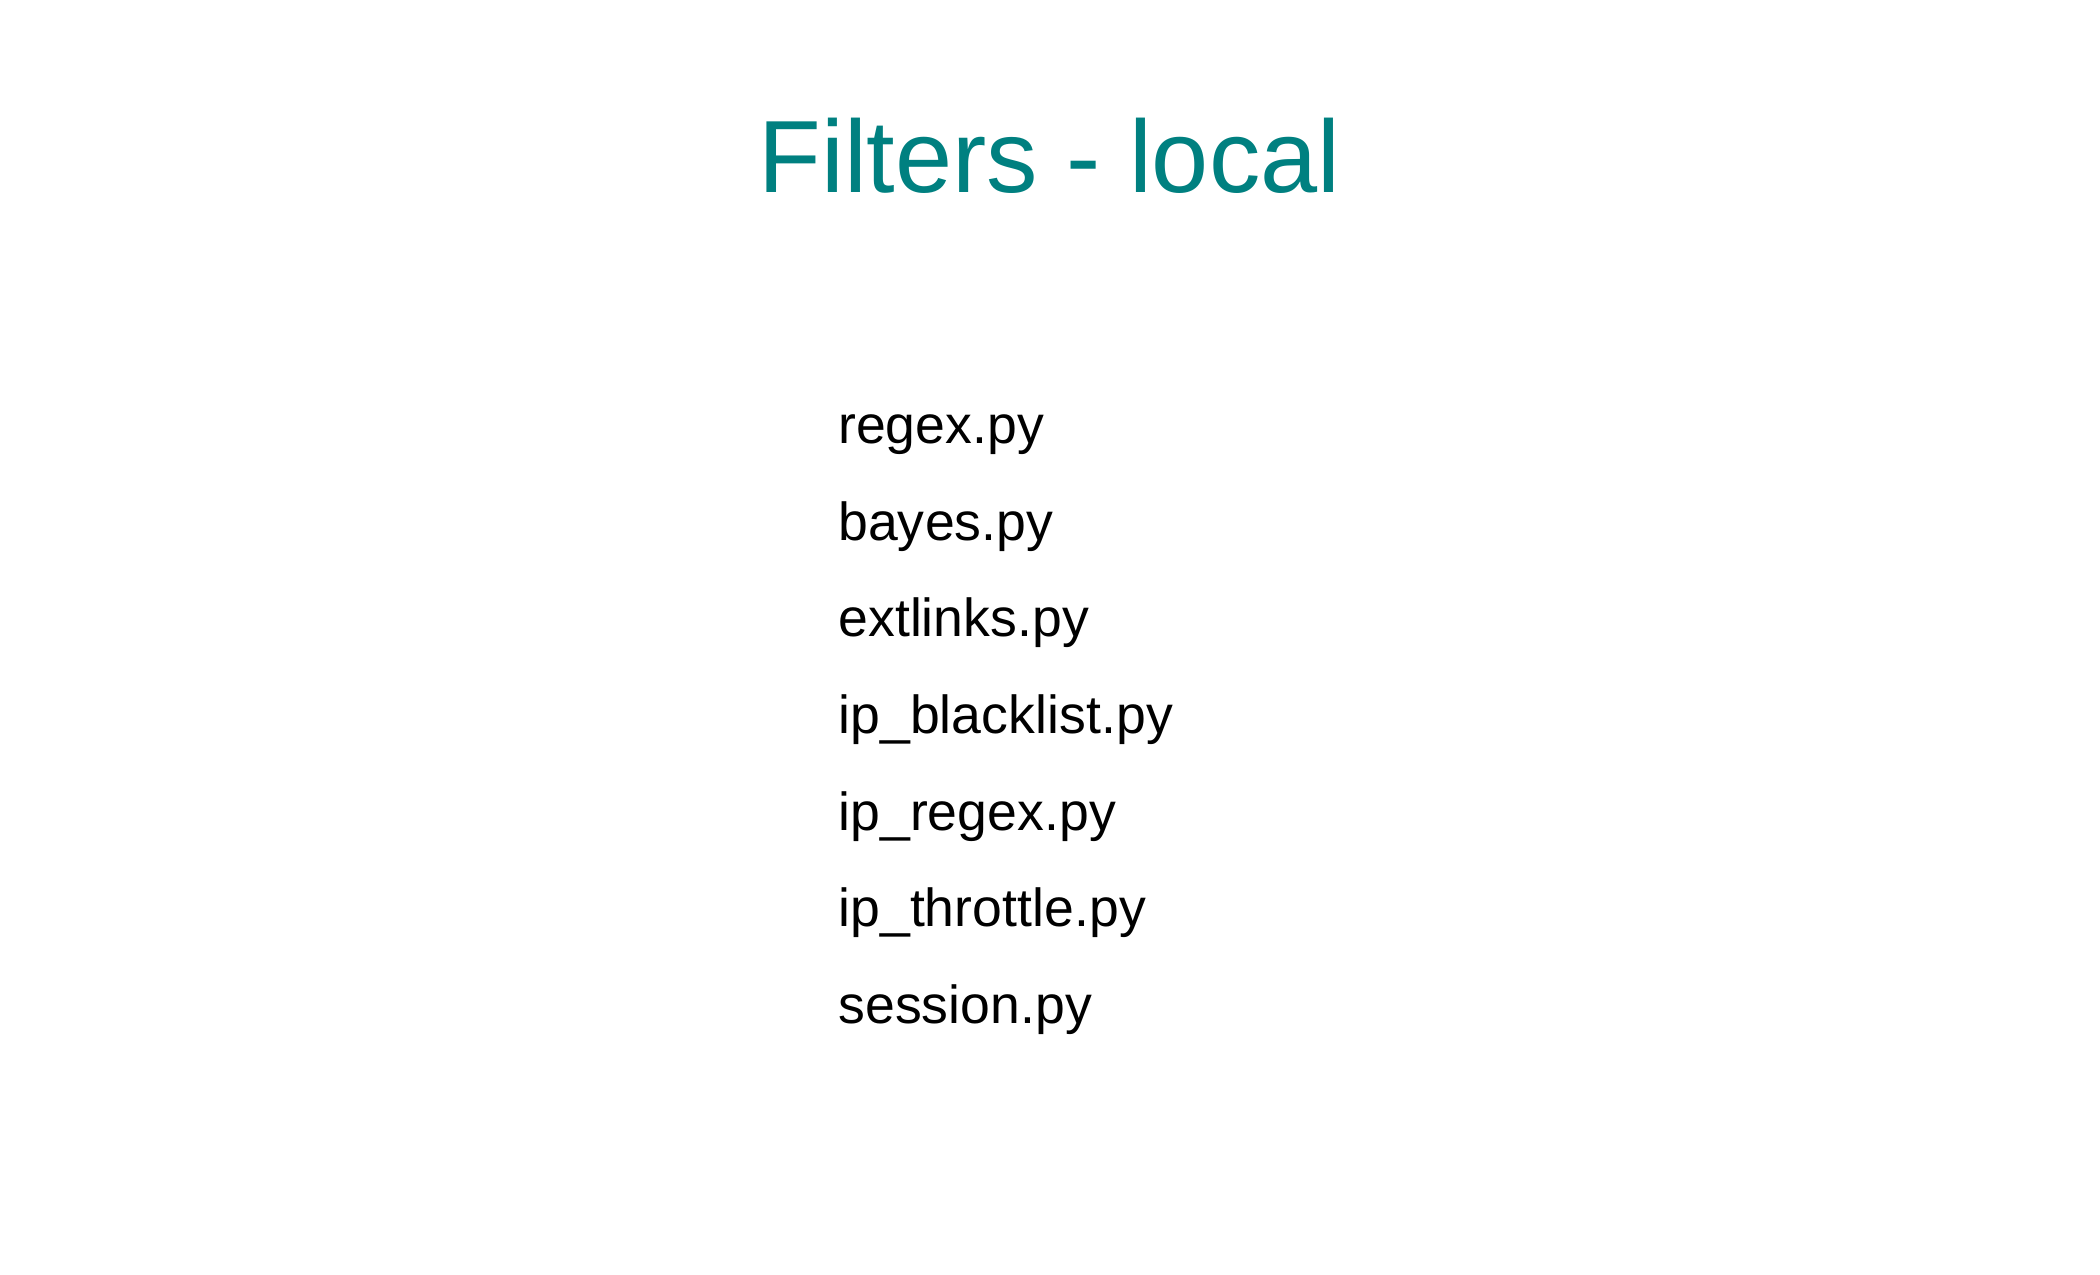

# Filters - local
regex.py
bayes.py
extlinks.py
ip_blacklist.py
ip_regex.py
ip_throttle.py
session.py